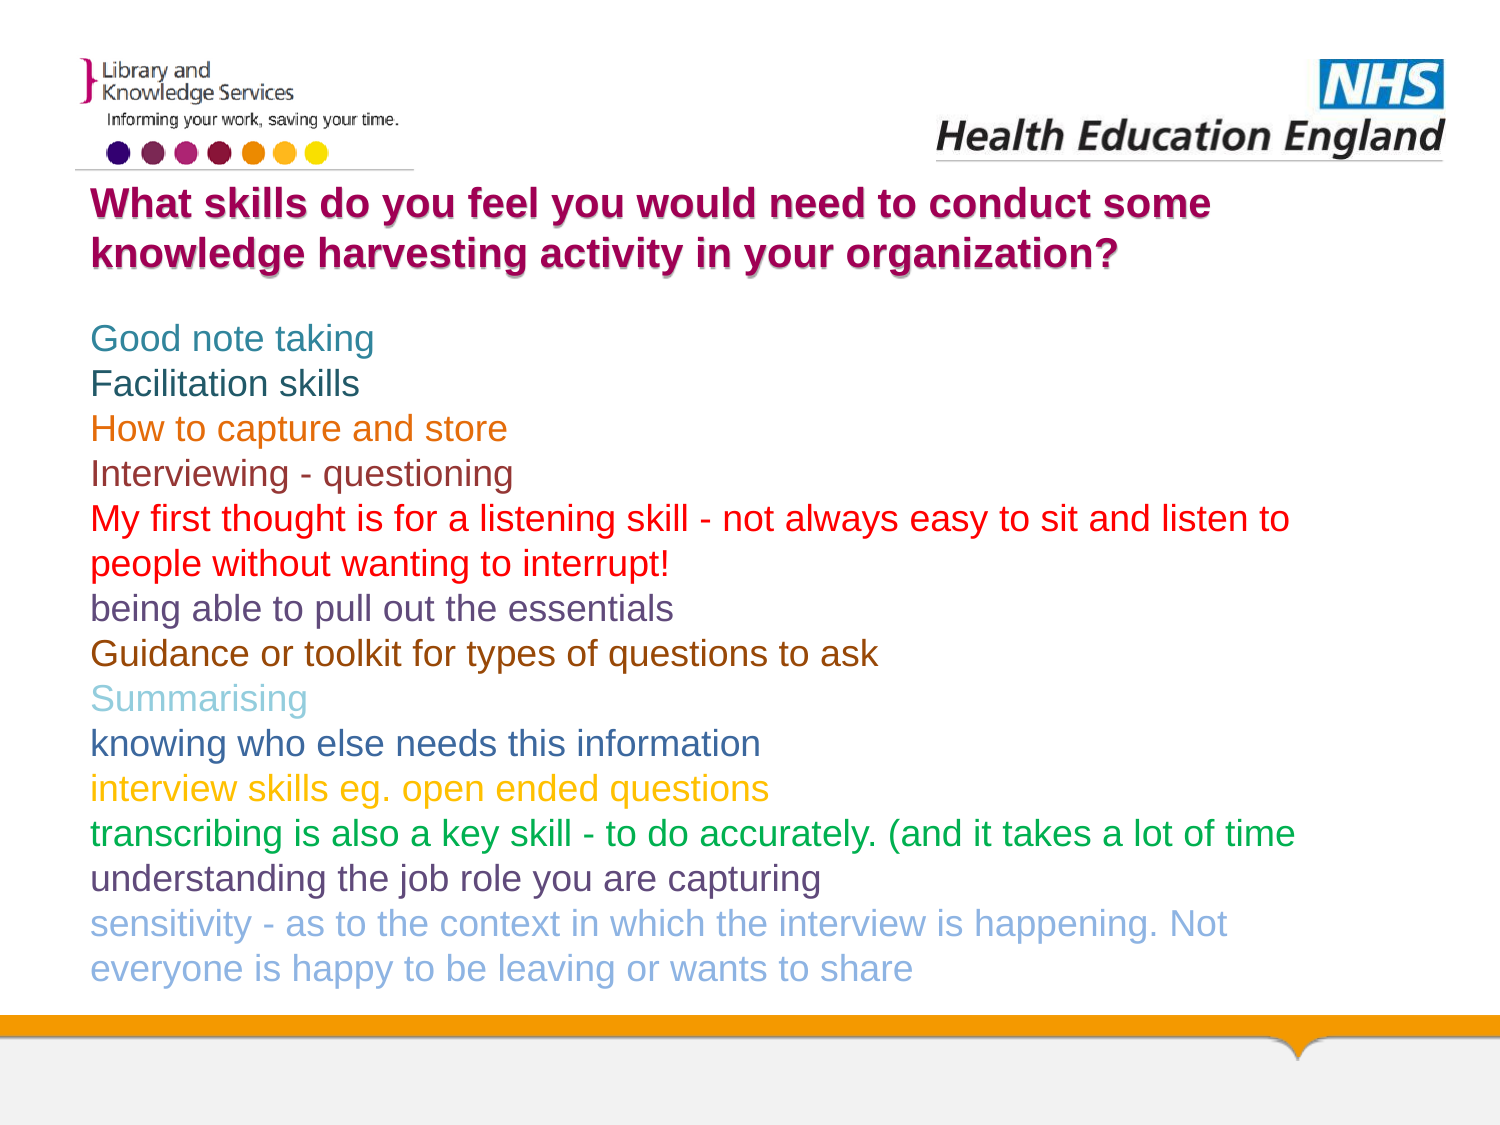

# What skills do you feel you would need to conduct some knowledge harvesting activity in your organization?
Good note taking
Facilitation skills
How to capture and store
Interviewing - questioning
My first thought is for a listening skill - not always easy to sit and listen to people without wanting to interrupt!
being able to pull out the essentials
Guidance or toolkit for types of questions to ask
Summarising
knowing who else needs this information
interview skills eg. open ended questions
transcribing is also a key skill - to do accurately. (and it takes a lot of time
understanding the job role you are capturing
sensitivity - as to the context in which the interview is happening. Not everyone is happy to be leaving or wants to share